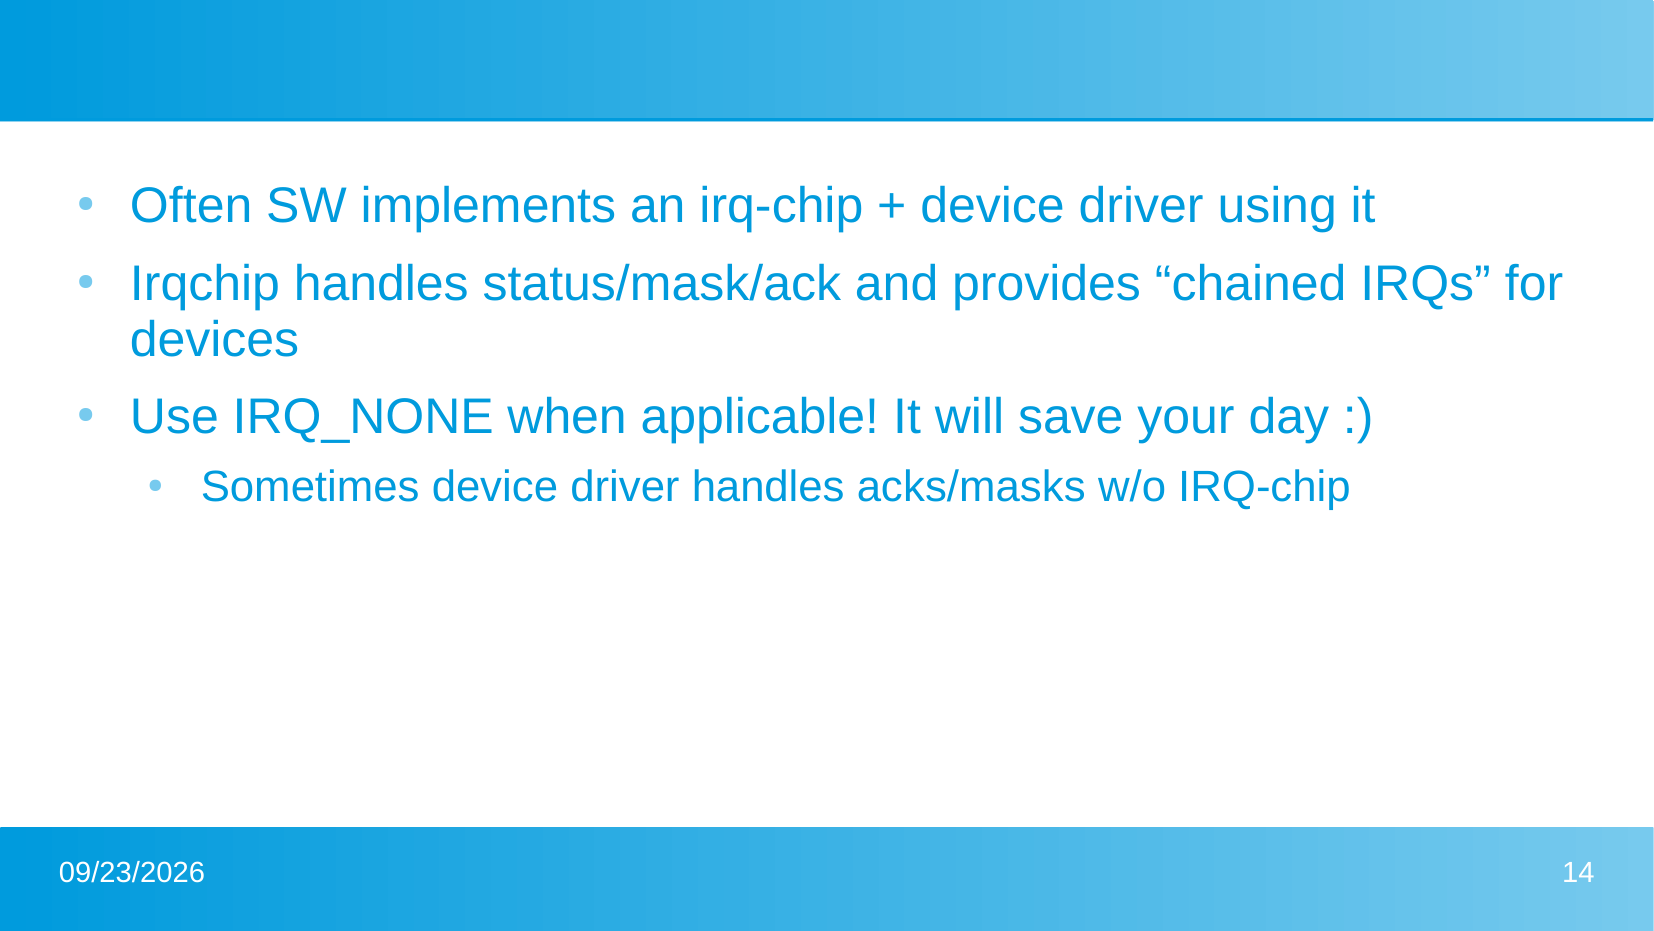

#
Often SW implements an irq-chip + device driver using it
Irqchip handles status/mask/ack and provides “chained IRQs” for devices
Use IRQ_NONE when applicable! It will save your day :)
Sometimes device driver handles acks/masks w/o IRQ-chip
14